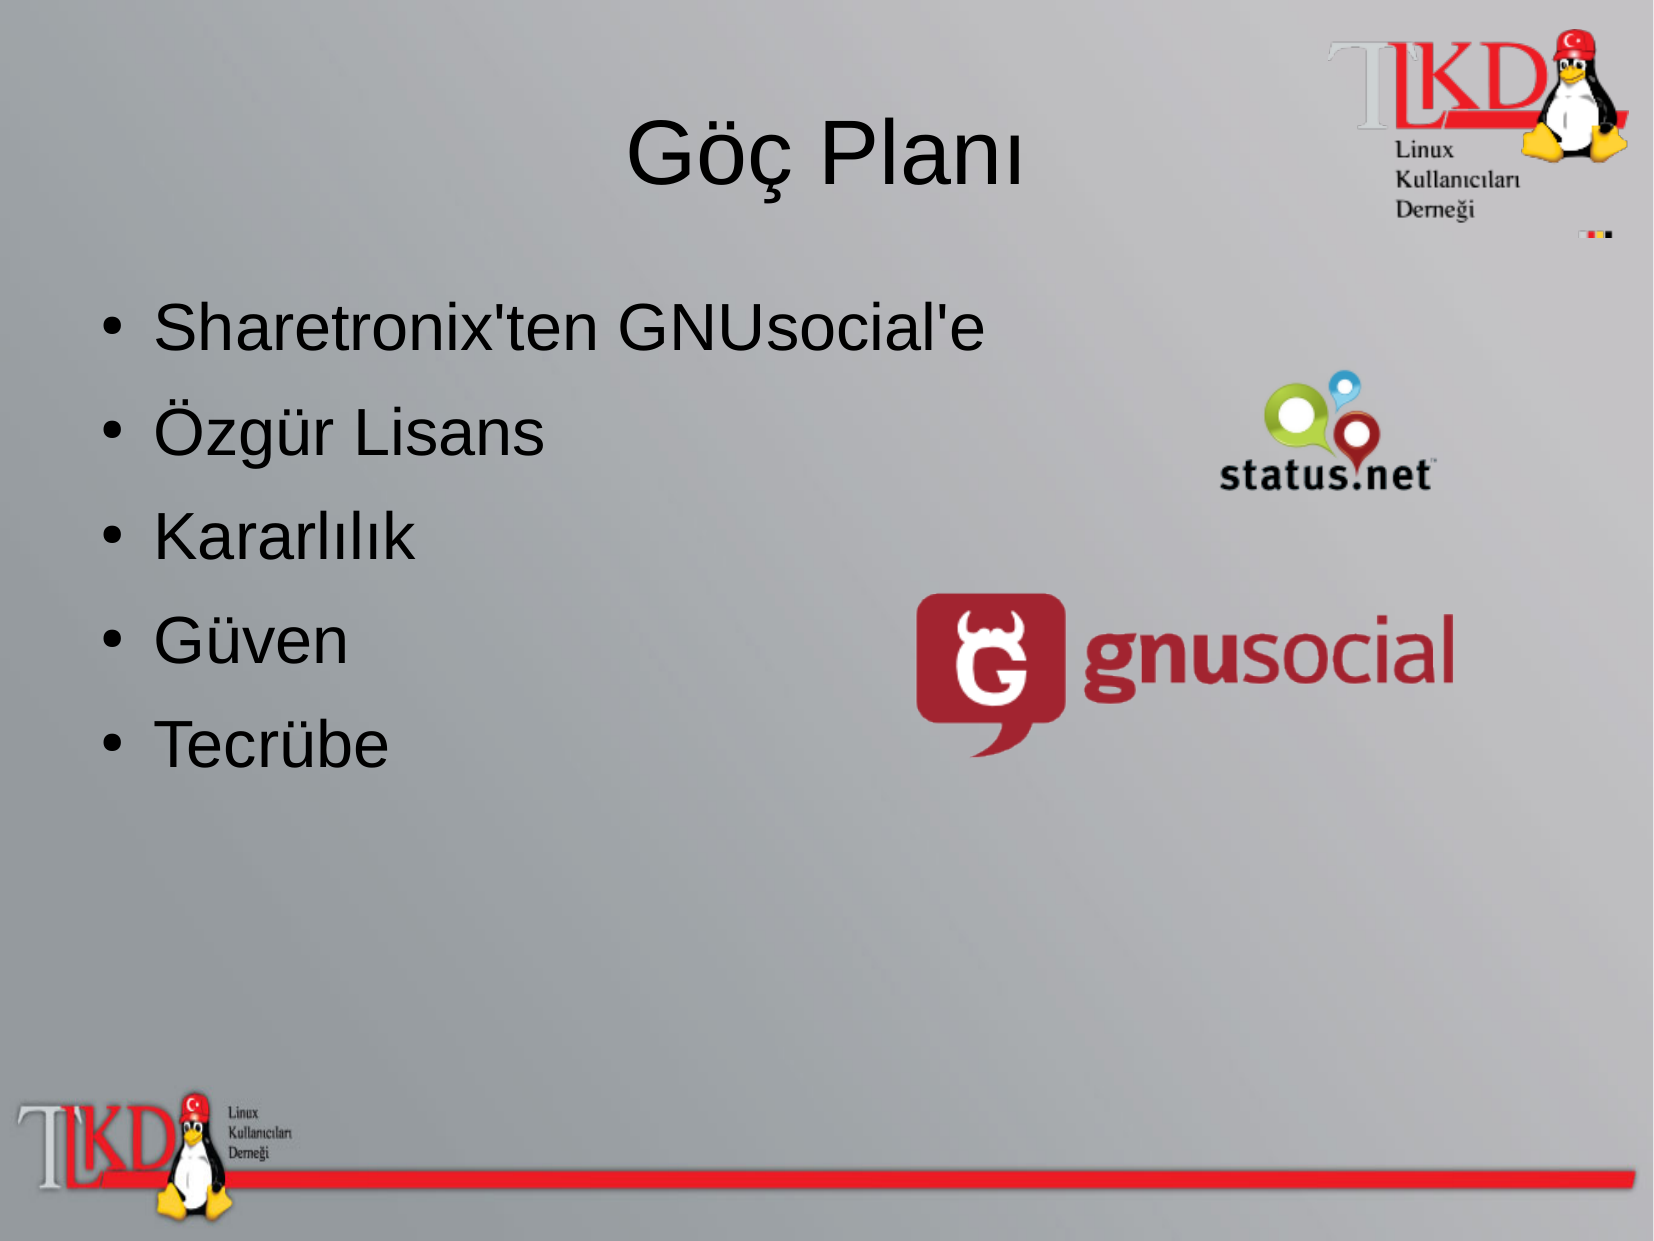

# Göç Planı
Sharetronix'ten GNUsocial'e
Özgür Lisans
Kararlılık
Güven
Tecrübe